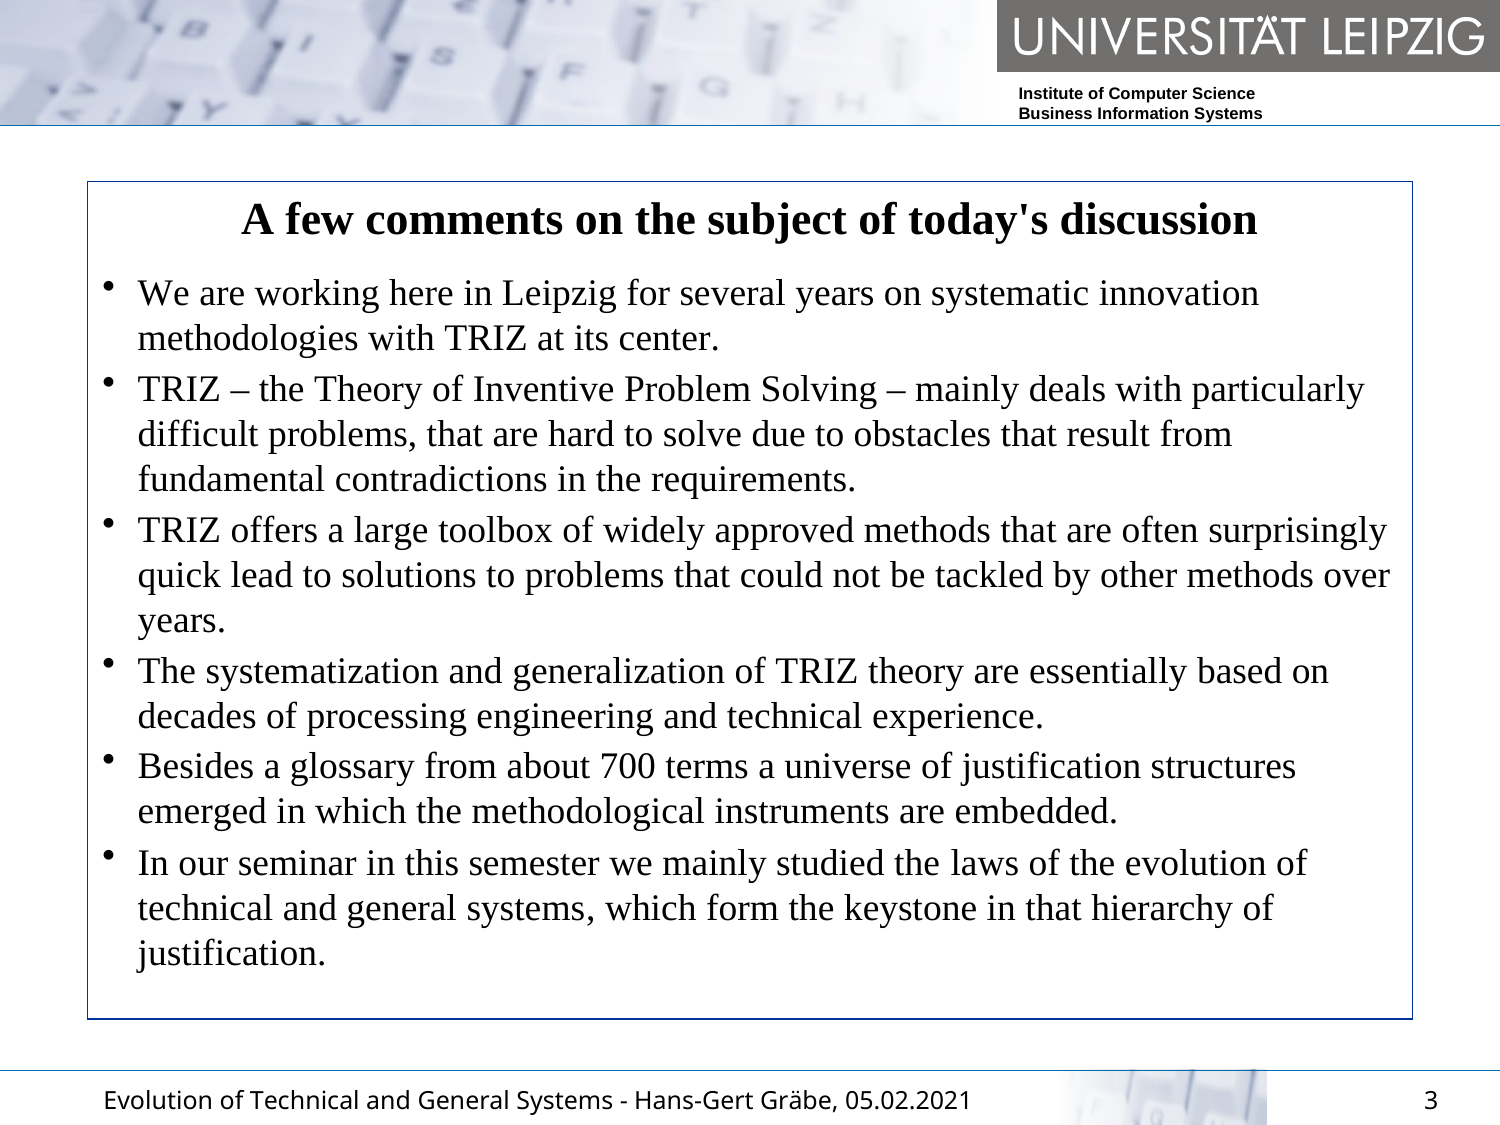

A few comments on the subject of today's discussion
We are working here in Leipzig for several years on systematic innovation methodologies with TRIZ at its center.
TRIZ – the Theory of Inventive Problem Solving – mainly deals with particularly difficult problems, that are hard to solve due to obstacles that result from fundamental contradictions in the requirements.
TRIZ offers a large toolbox of widely approved methods that are often surprisingly quick lead to solutions to problems that could not be tackled by other methods over years.
The systematization and generalization of TRIZ theory are essentially based on decades of processing engineering and technical experience.
Besides a glossary from about 700 terms a universe of justification structures emerged in which the methodological instruments are embedded.
In our seminar in this semester we mainly studied the laws of the evolution of technical and general systems, which form the keystone in that hierarchy of justification.
Evolution of Technical and General Systems - Hans-Gert Gräbe, 05.02.2021
3